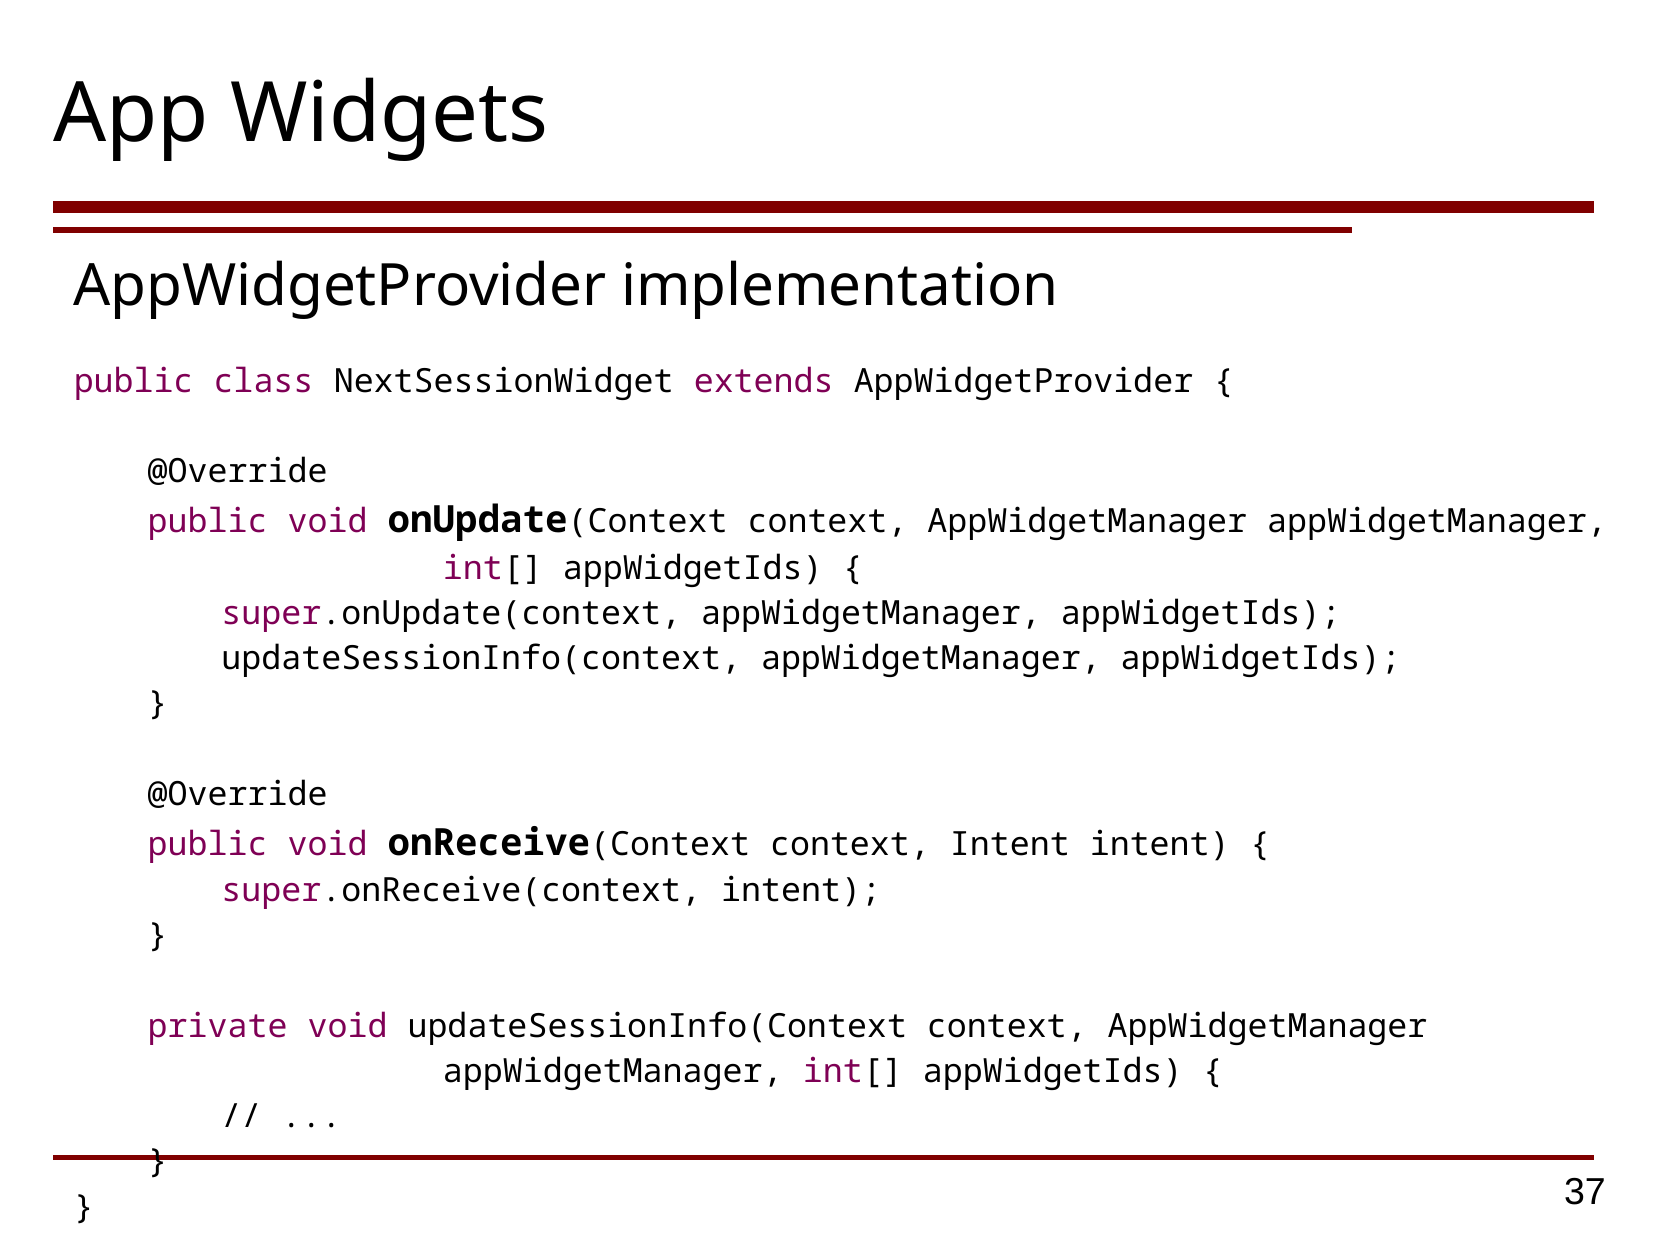

# App Widgets
AppWidgetProvider implementation
public class NextSessionWidget extends AppWidgetProvider {
	@Override
	public void onUpdate(Context context, AppWidgetManager appWidgetManager,
					int[] appWidgetIds) {
		super.onUpdate(context, appWidgetManager, appWidgetIds);
		updateSessionInfo(context, appWidgetManager, appWidgetIds);
	}
	@Override
	public void onReceive(Context context, Intent intent) {
		super.onReceive(context, intent);
	}
	private void updateSessionInfo(Context context, AppWidgetManager
					appWidgetManager, int[] appWidgetIds) {
		// ...
	}
}